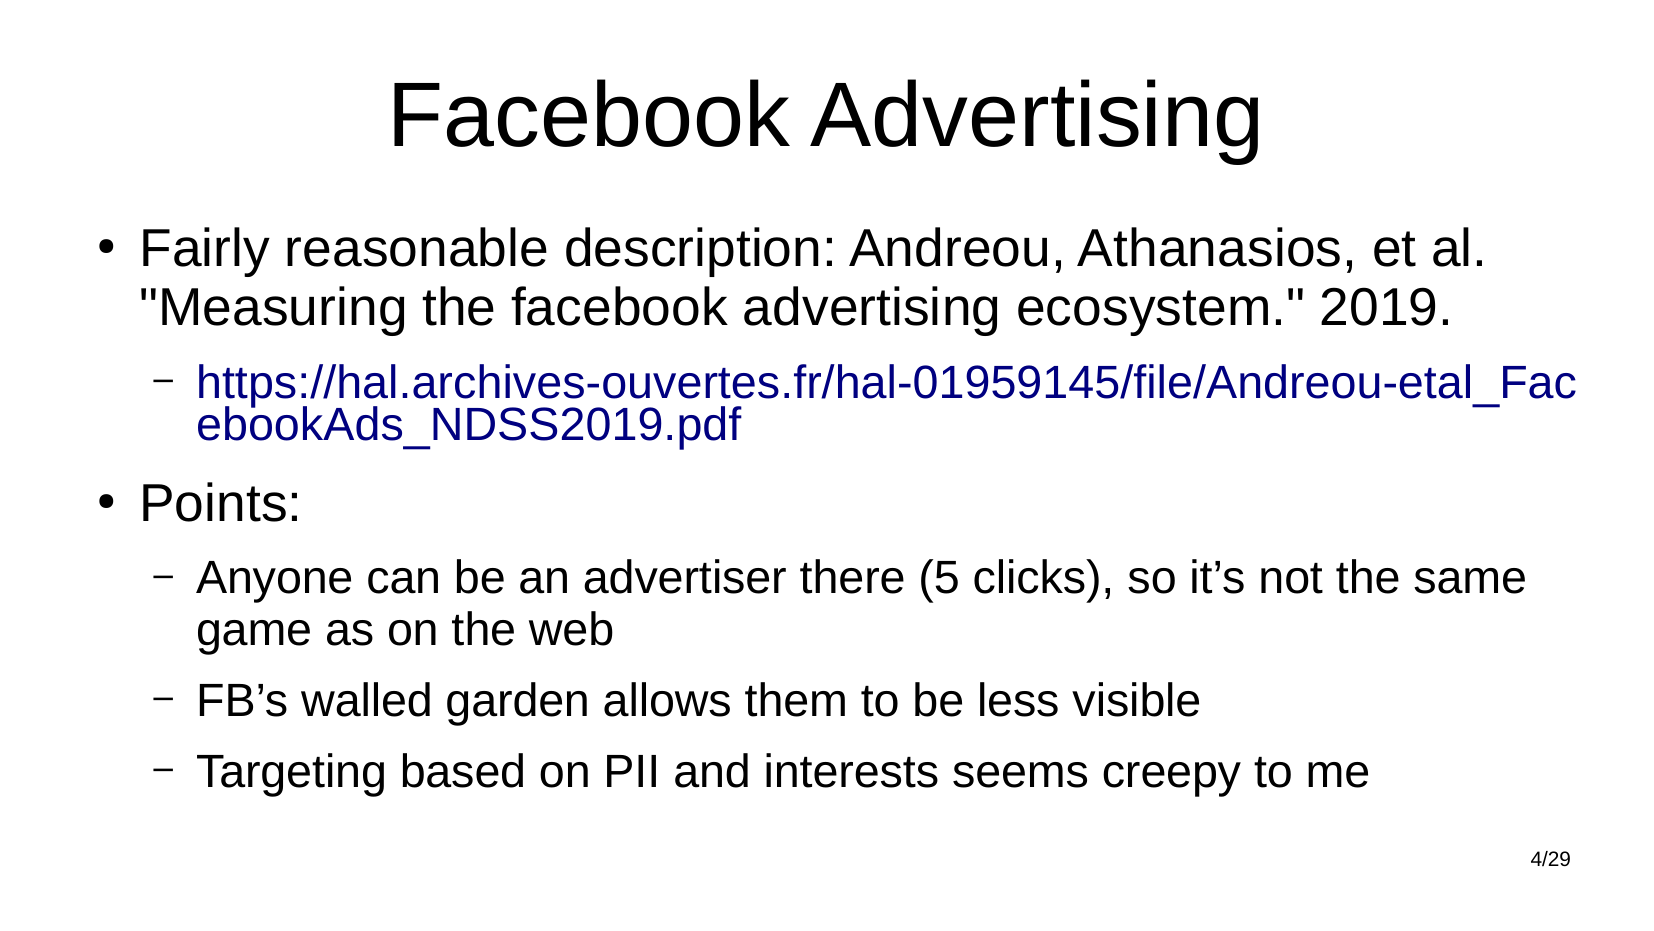

# Facebook Advertising
Fairly reasonable description: Andreou, Athanasios, et al. "Measuring the facebook advertising ecosystem." 2019.
https://hal.archives-ouvertes.fr/hal-01959145/file/Andreou-etal_FacebookAds_NDSS2019.pdf
Points:
Anyone can be an advertiser there (5 clicks), so it’s not the same game as on the web
FB’s walled garden allows them to be less visible
Targeting based on PII and interests seems creepy to me
4